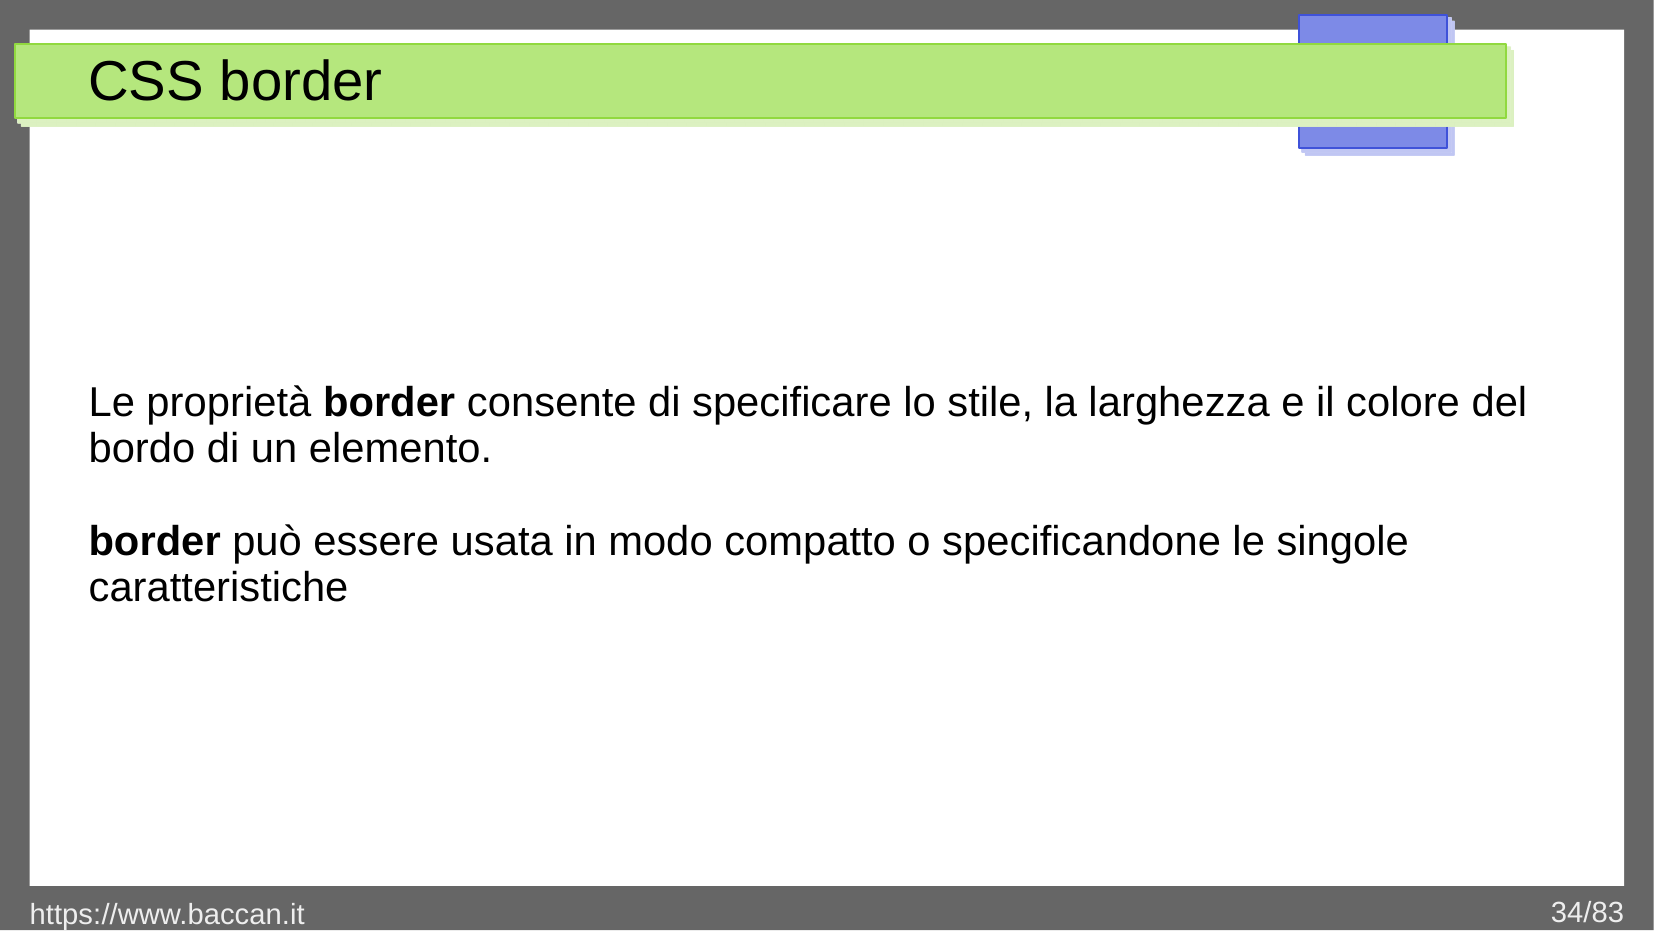

# CSS border
Le proprietà border consente di specificare lo stile, la larghezza e il colore del bordo di un elemento.
border può essere usata in modo compatto o specificandone le singole caratteristiche
34
https://www.baccan.it